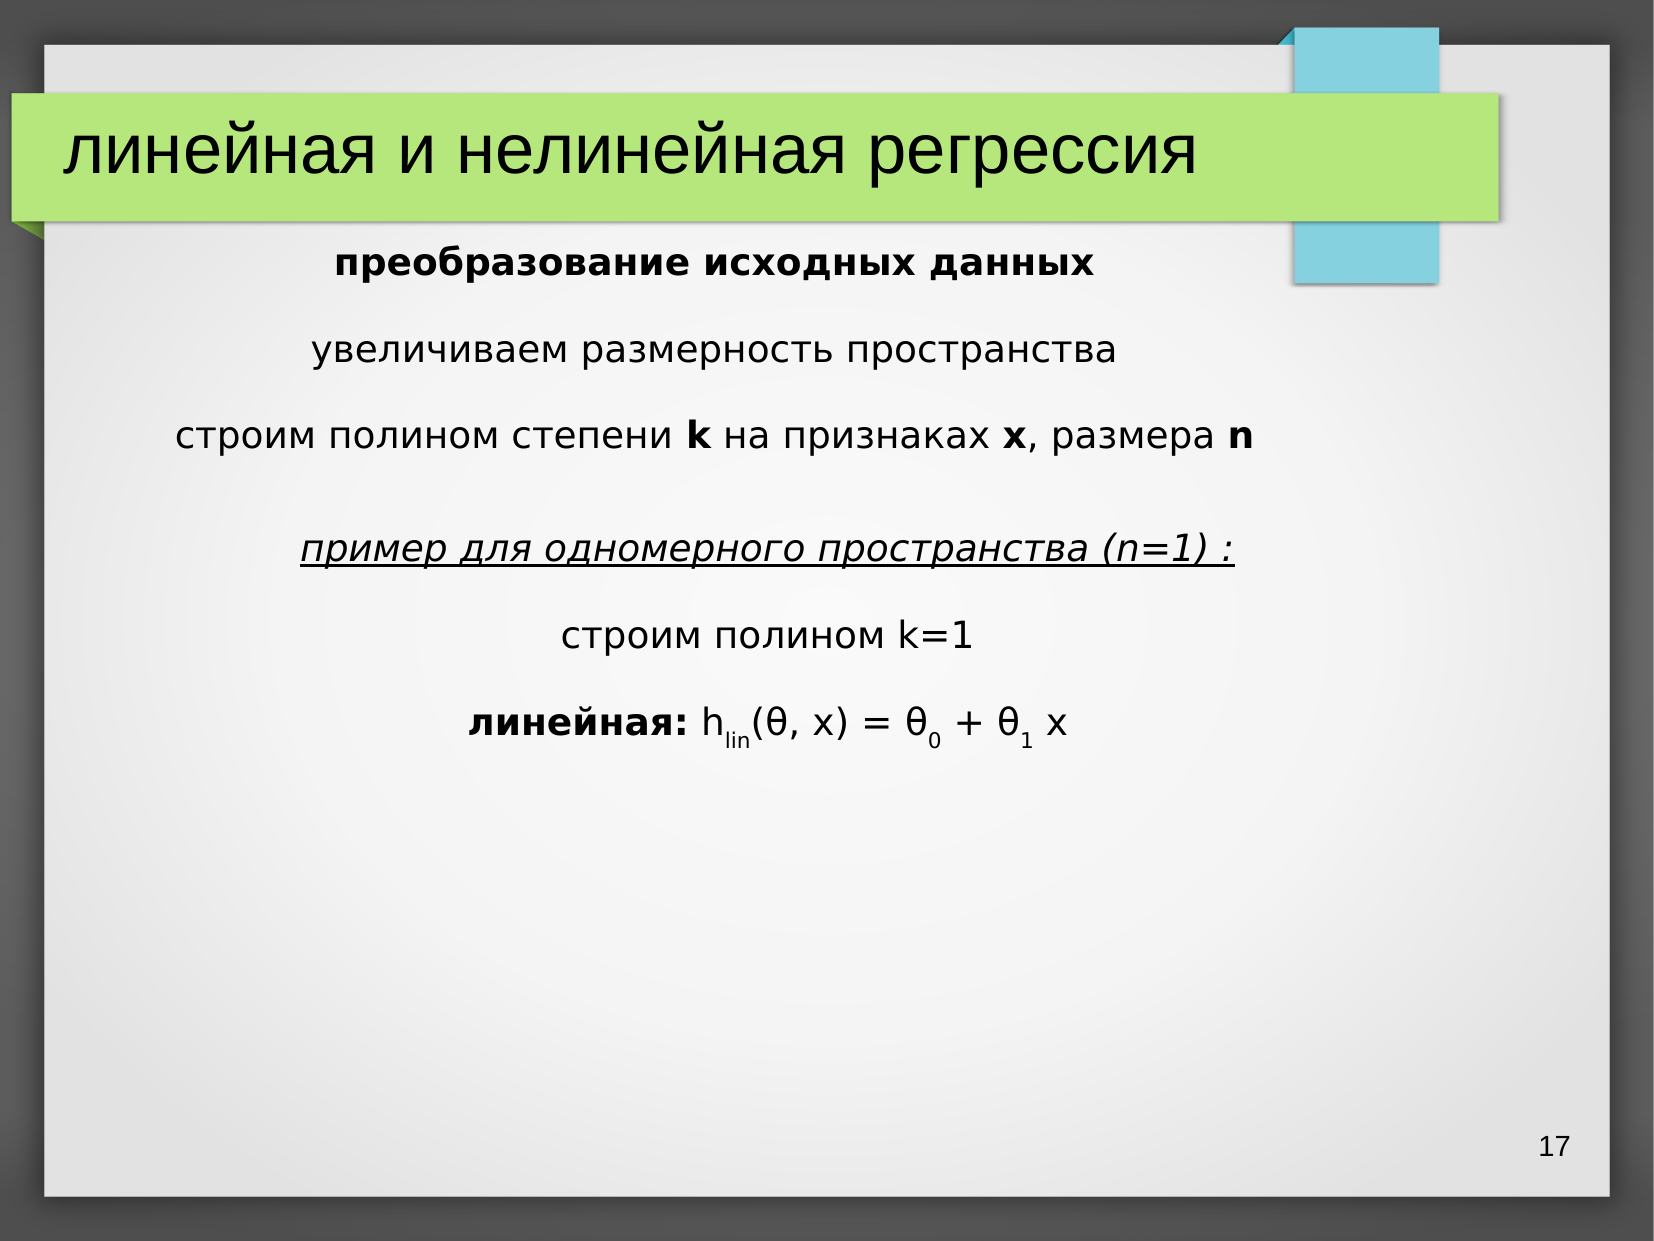

# линейная и нелинейная регрессия
преобразование исходных данных
увеличиваем размерность пространства
строим полином степени k на признаках x, размера n
пример для одномерного пространства (n=1) :
строим полином k=1
линейная: hlin(θ, x) = θ0 + θ1 x
17